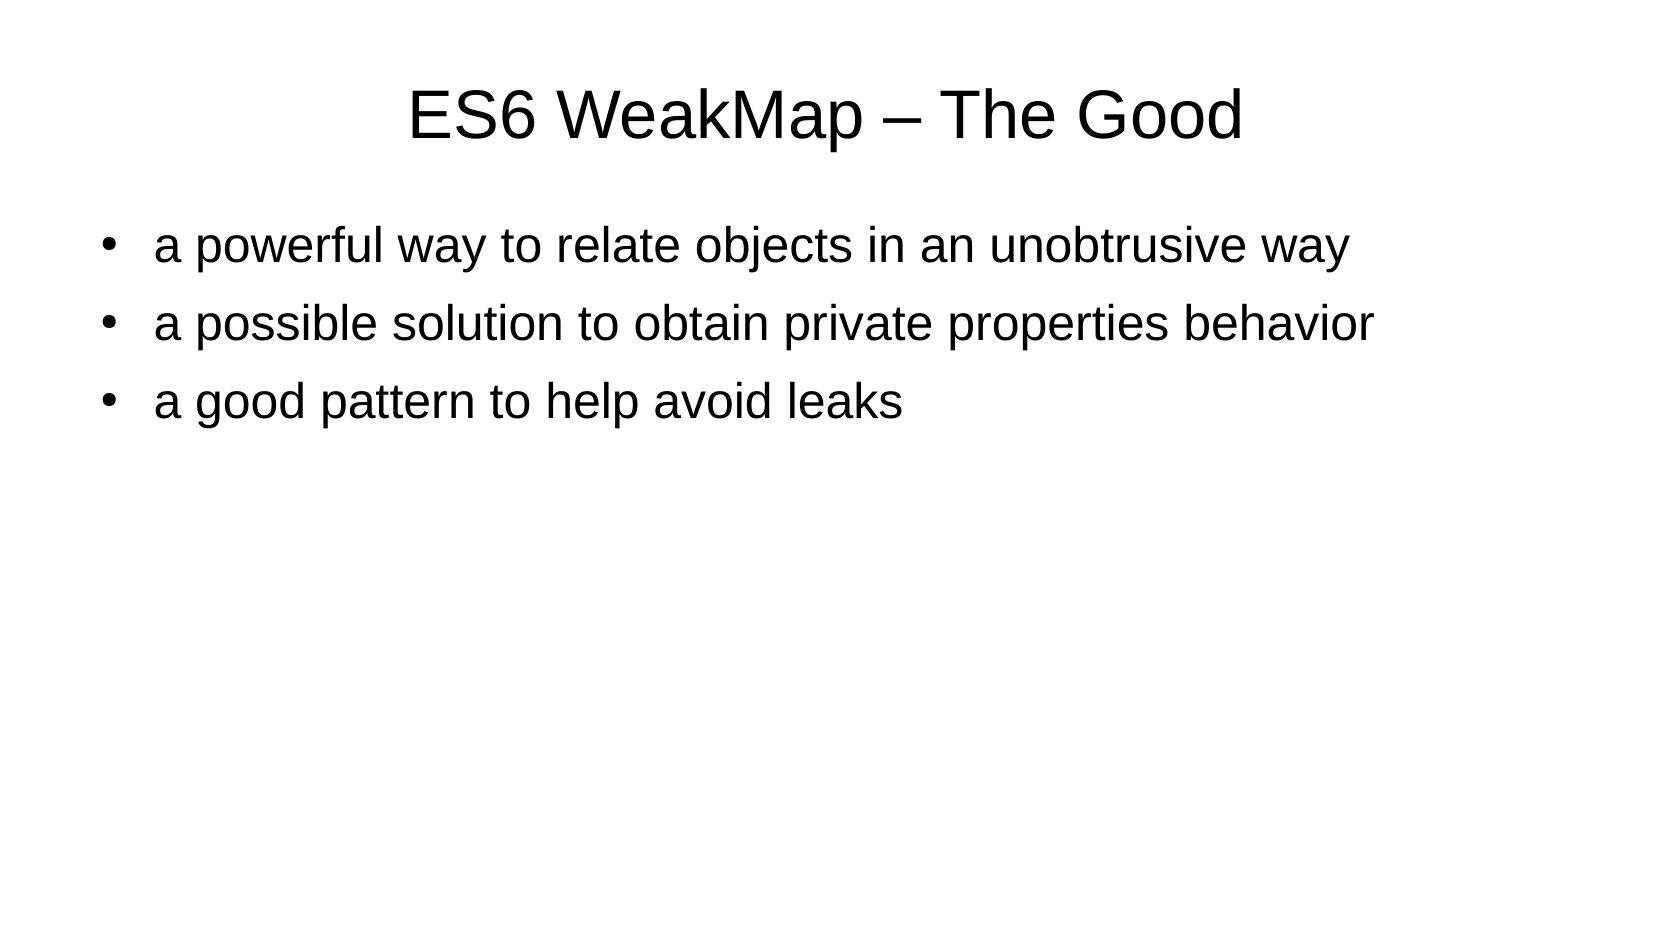

# ES6 WeakMap – The Good
a powerful way to relate objects in an unobtrusive way
a possible solution to obtain private properties behavior
a good pattern to help avoid leaks